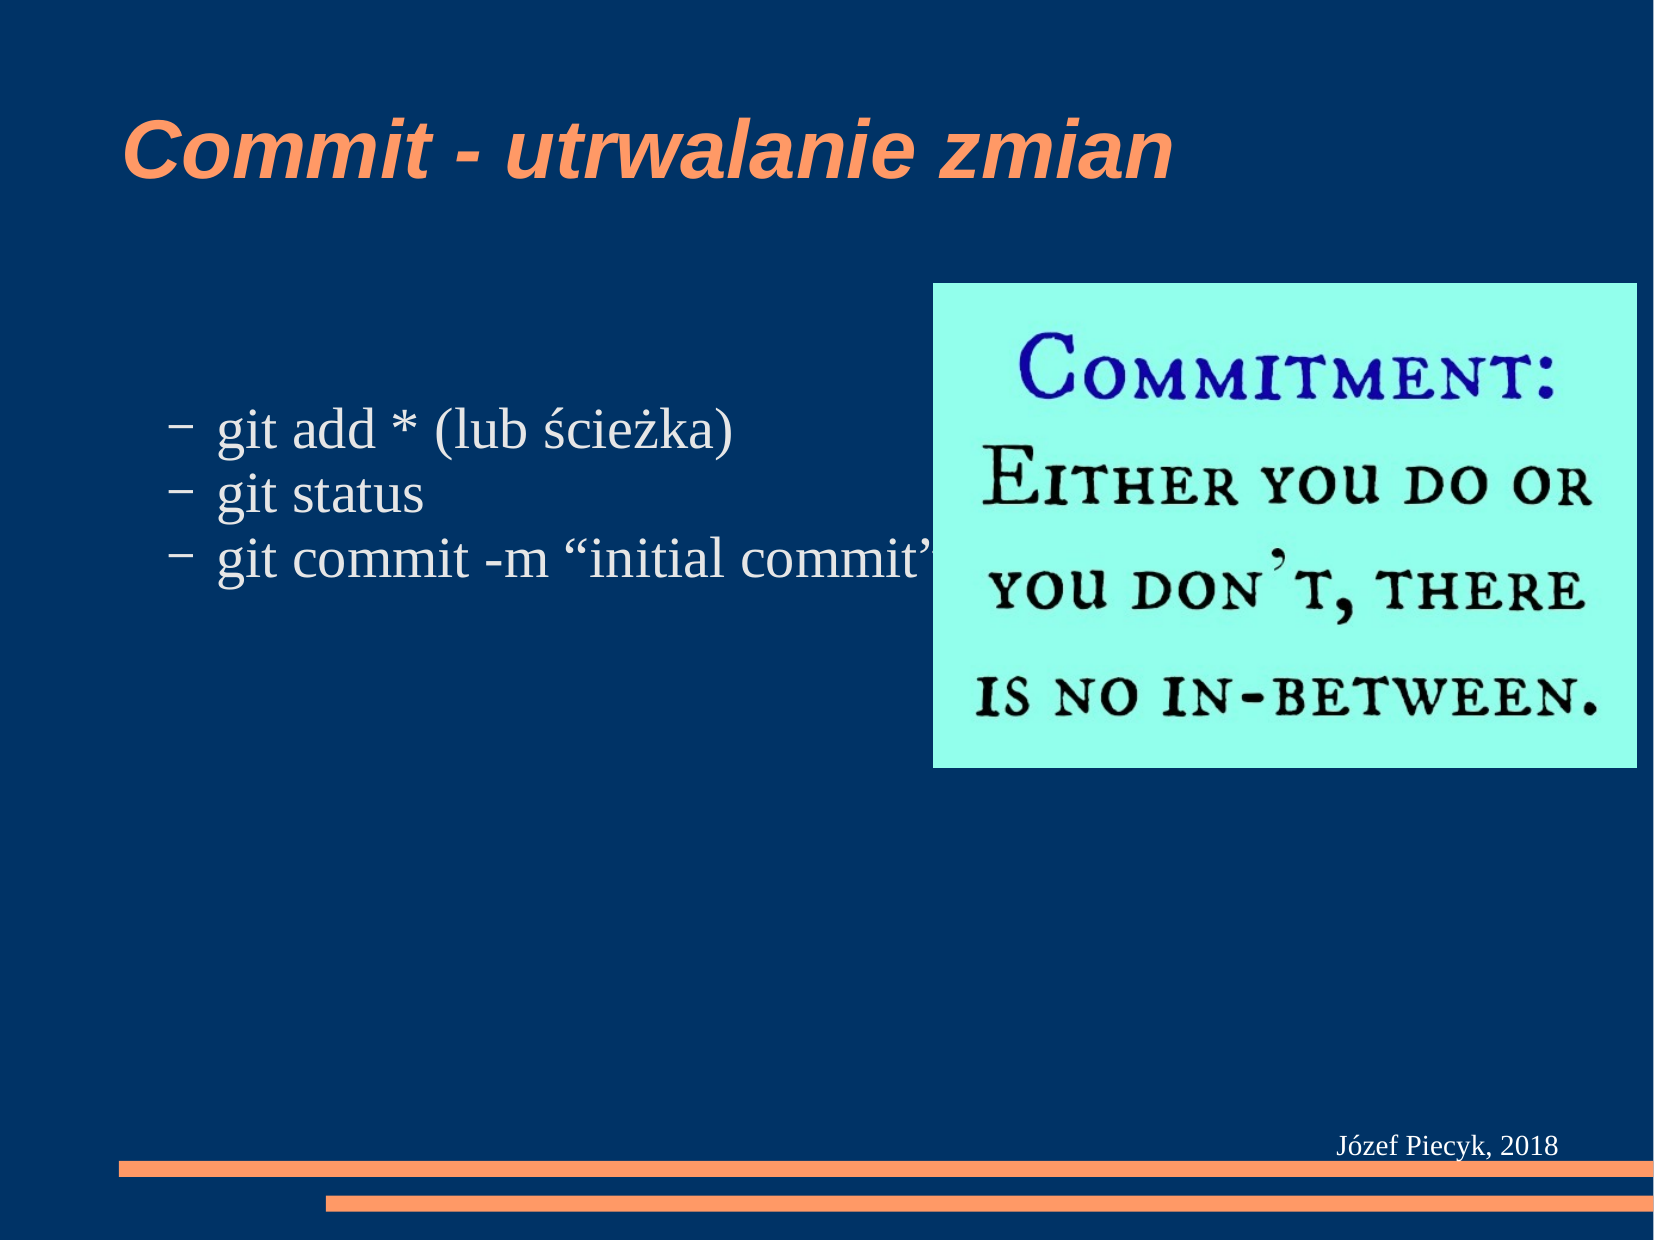

# Commit - utrwalanie zmian
git add * (lub ścieżka)
git status
git commit -m “initial commit”